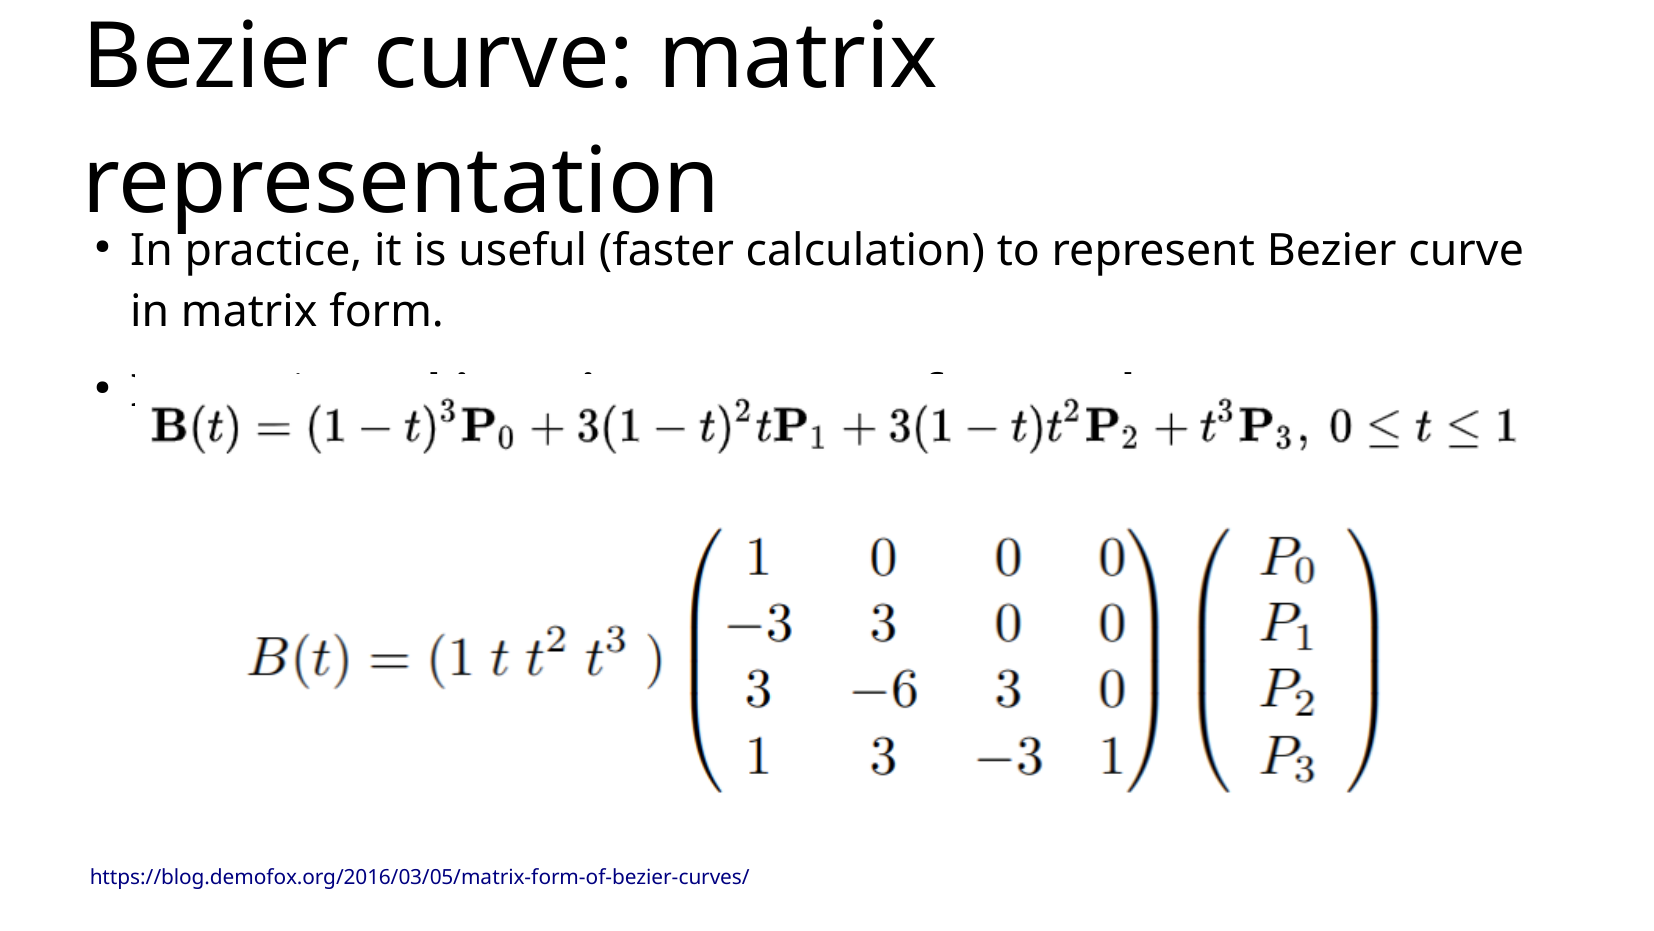

# Bezier curve: matrix representation
In practice, it is useful (faster calculation) to represent Bezier curve in matrix form.
In practice, cubic Bezier curves are often used.
https://blog.demofox.org/2016/03/05/matrix-form-of-bezier-curves/